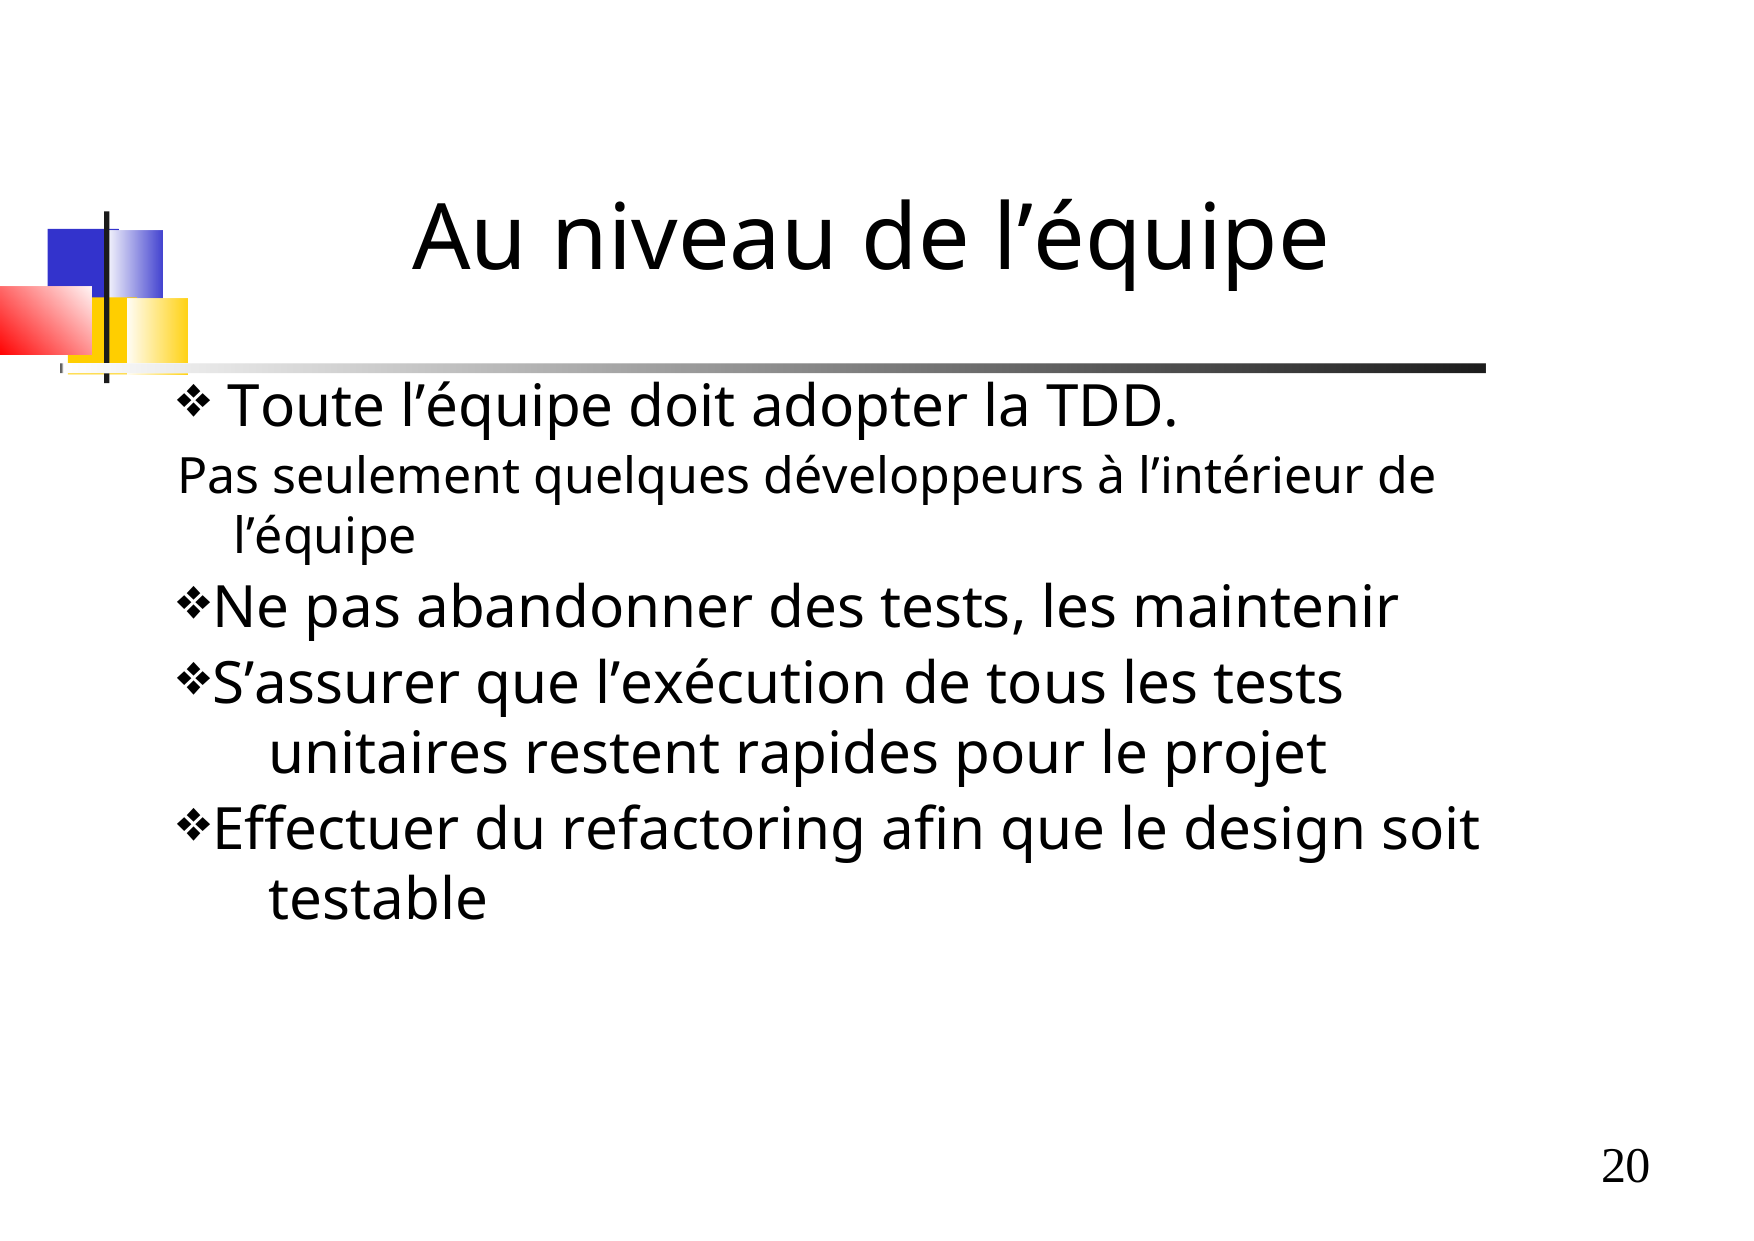

# Au niveau de l’équipe
 Toute l’équipe doit adopter la TDD.
Pas seulement quelques développeurs à l’intérieur de l’équipe
Ne pas abandonner des tests, les maintenir
S’assurer que l’exécution de tous les tests unitaires restent rapides pour le projet
Effectuer du refactoring afin que le design soit testable
20